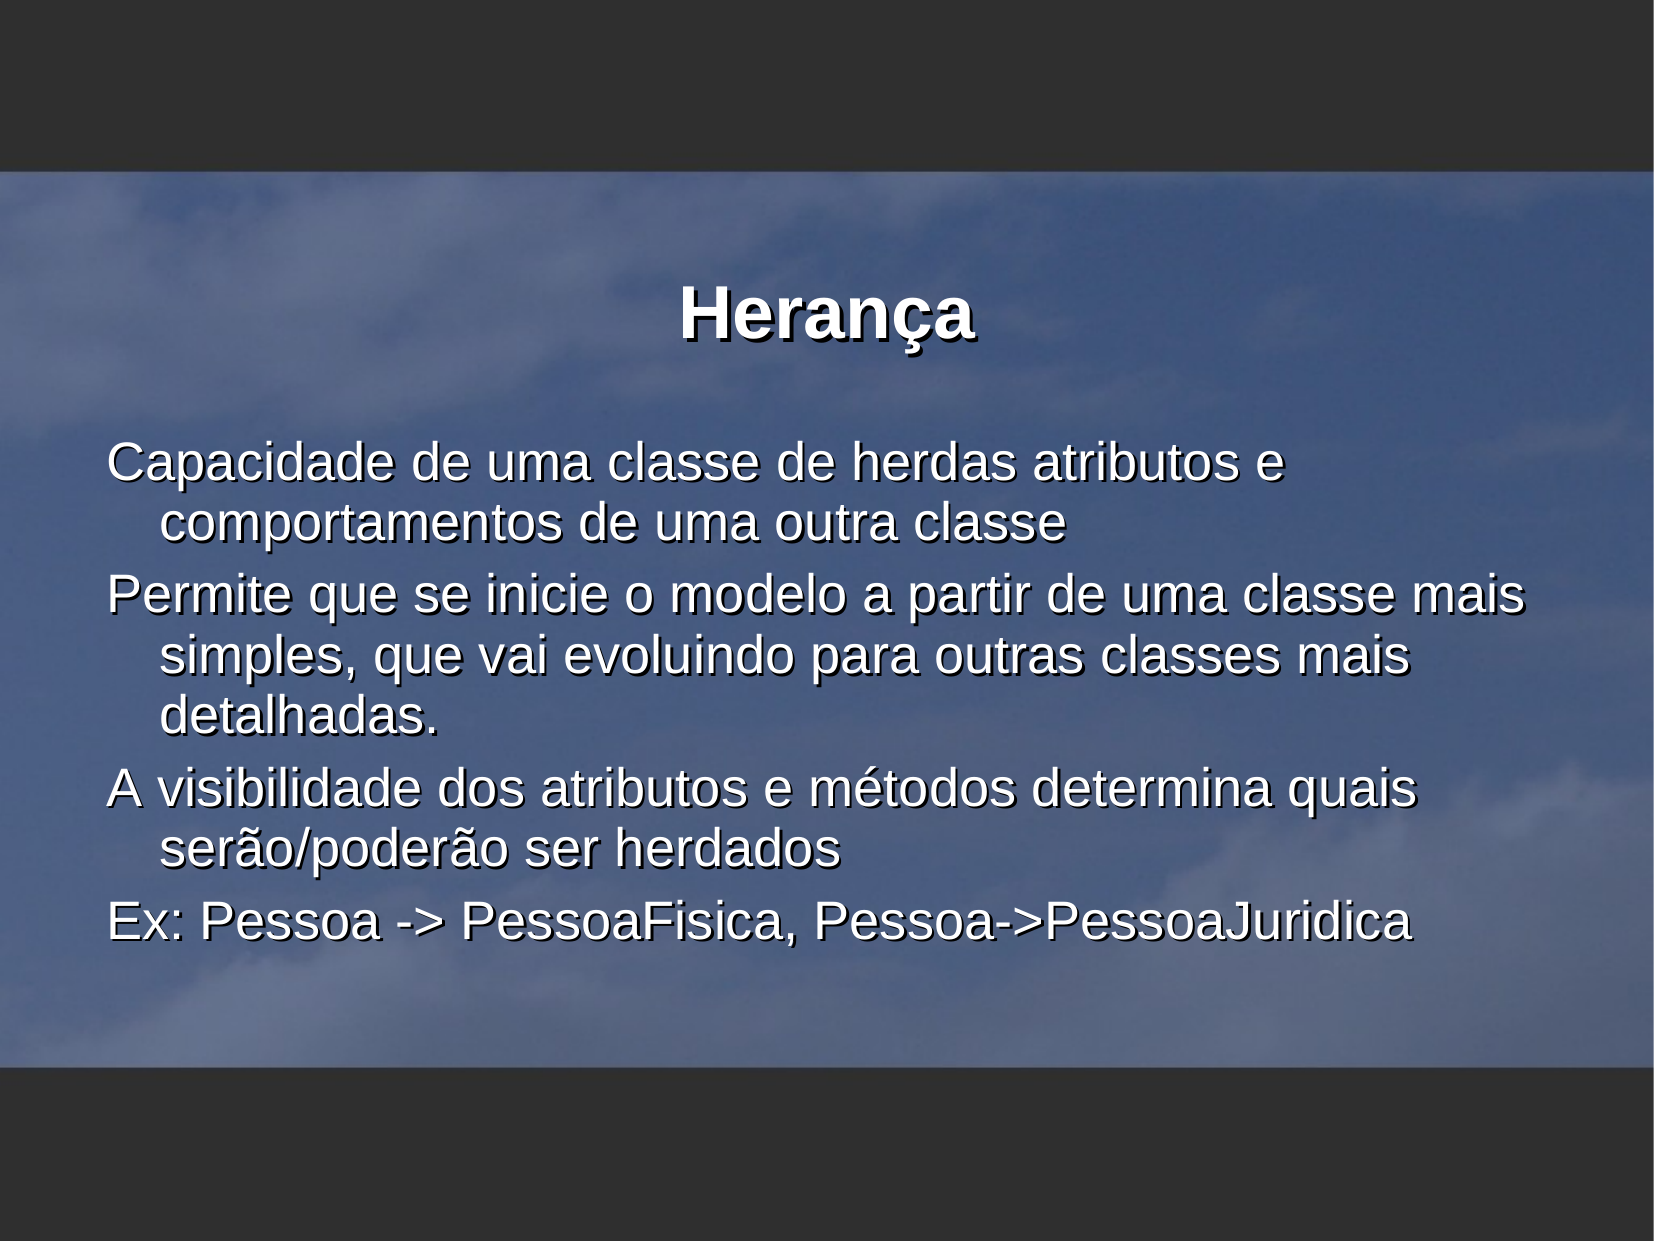

# Herança
Capacidade de uma classe de herdas atributos e comportamentos de uma outra classe
Permite que se inicie o modelo a partir de uma classe mais simples, que vai evoluindo para outras classes mais detalhadas.
A visibilidade dos atributos e métodos determina quais serão/poderão ser herdados
Ex: Pessoa -> PessoaFisica, Pessoa->PessoaJuridica